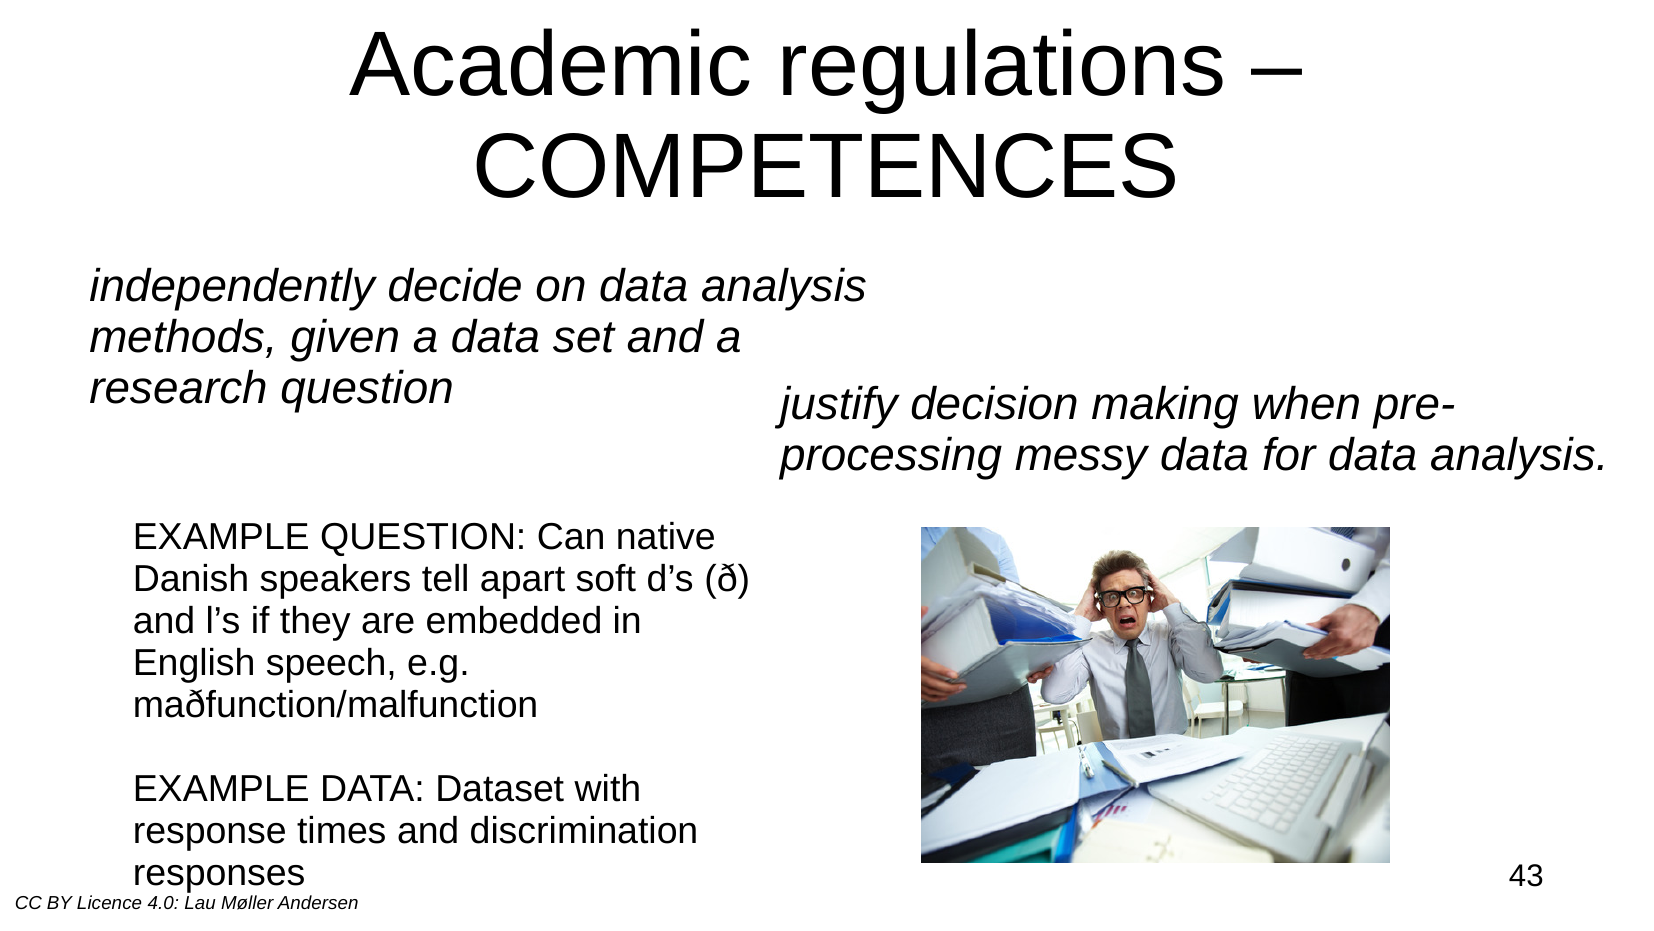

# Academic regulations – COMPETENCES
independently decide on data analysis methods, given a data set and a research question
justify decision making when pre-processing messy data for data analysis.
EXAMPLE QUESTION: Can native Danish speakers tell apart soft d’s (ð) and l’s if they are embedded in English speech, e.g. maðfunction/malfunction
EXAMPLE DATA: Dataset with response times and discrimination responses
CC BY Licence 4.0: Lau Møller Andersen